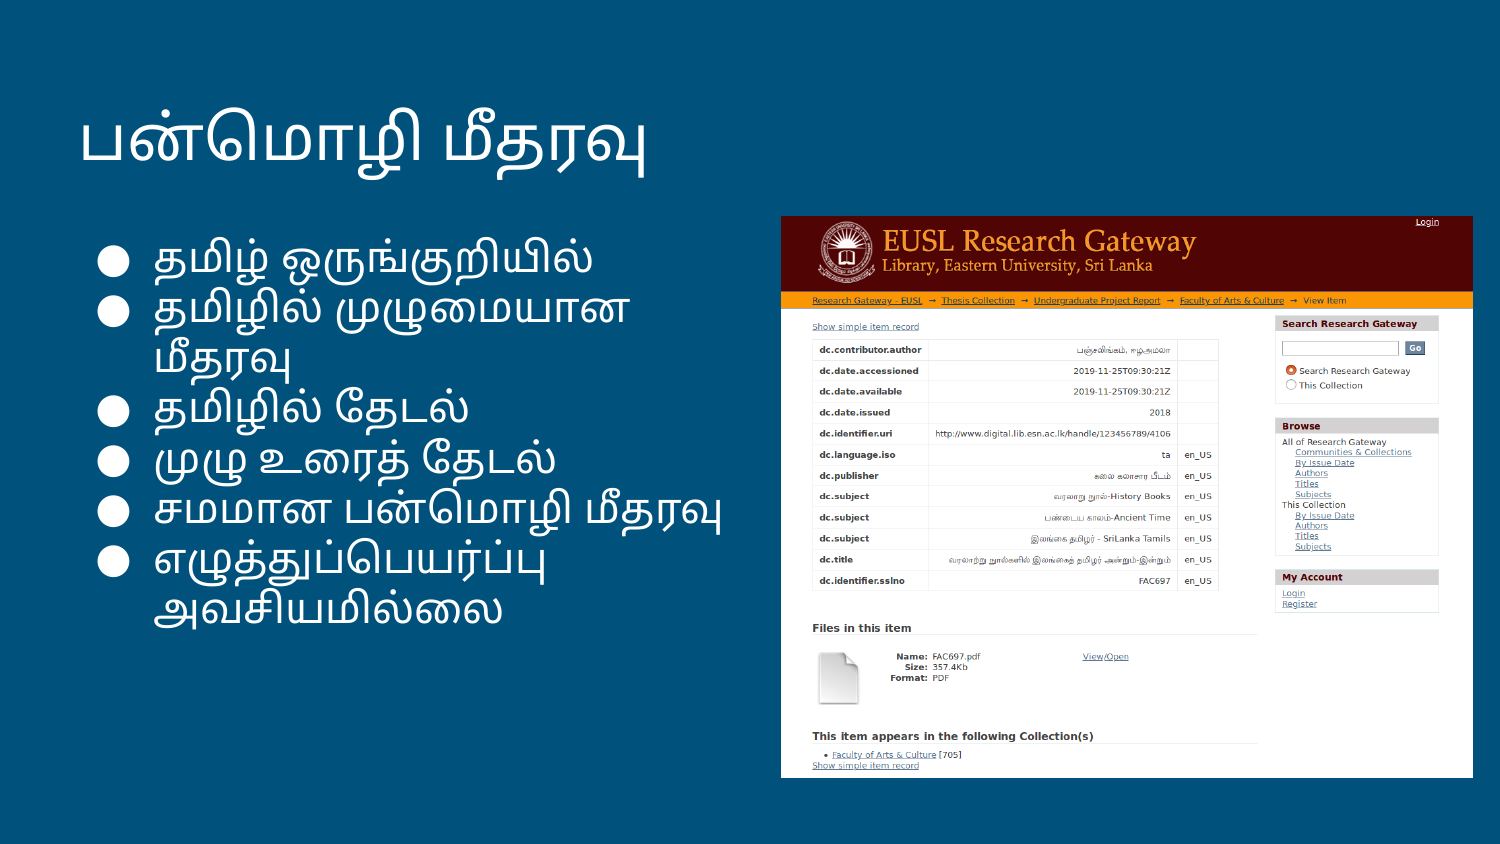

# பன்மொழி மீதரவு
தமிழ் ஒருங்குறியில்
தமிழில் முழுமையான மீதரவு
தமிழில் தேடல்
முழு உரைத் தேடல்
சமமான பன்மொழி மீதரவு
எழுத்துப்பெயர்ப்பு அவசியமில்லை